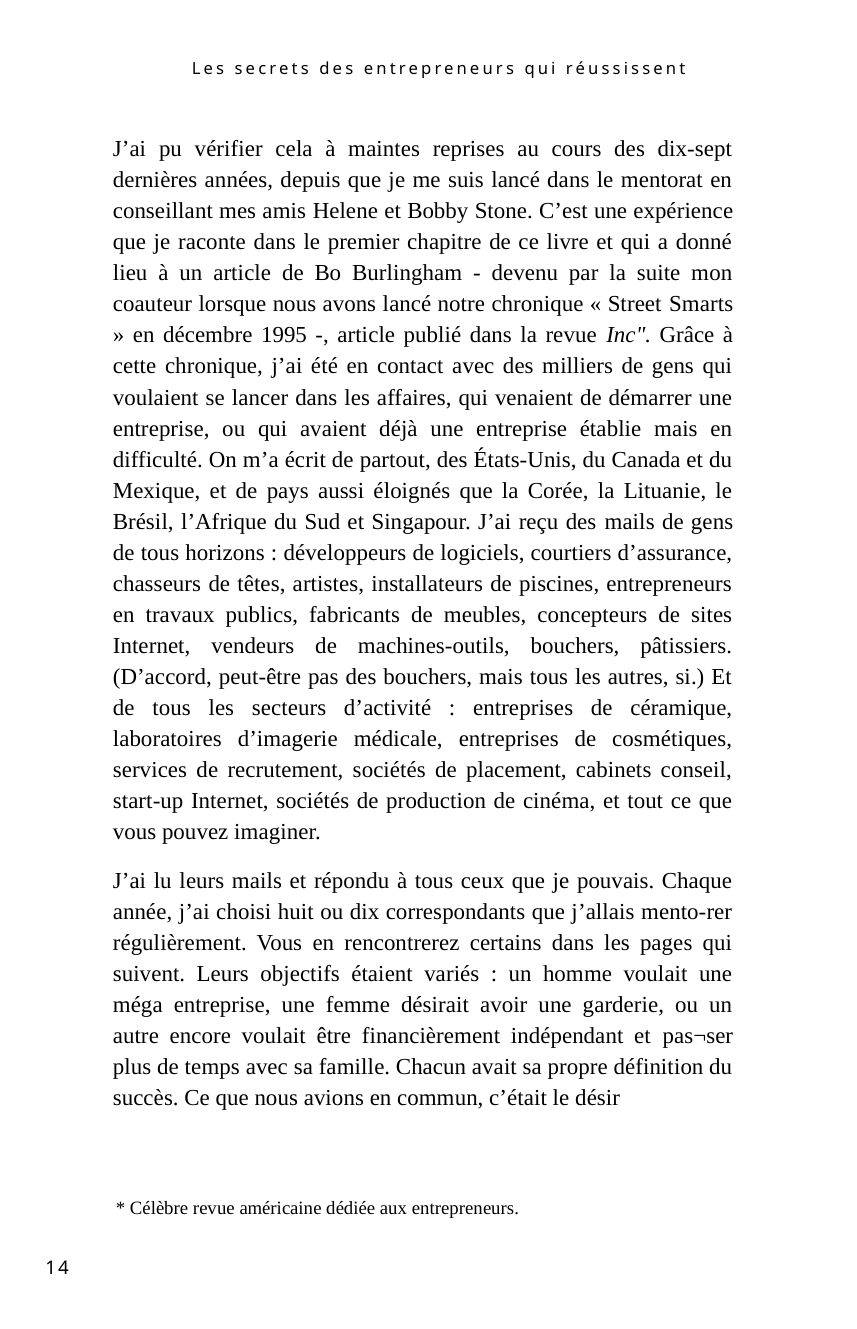

Les secrets des entrepreneurs qui réussissent
J’ai pu vérifier cela à maintes reprises au cours des dix-sept dernières années, depuis que je me suis lancé dans le mentorat en conseillant mes amis Helene et Bobby Stone. C’est une expérience que je raconte dans le premier chapitre de ce livre et qui a donné lieu à un article de Bo Burlingham - devenu par la suite mon coauteur lorsque nous avons lancé notre chronique « Street Smarts » en décembre 1995 -, article publié dans la revue Inc". Grâce à cette chronique, j’ai été en contact avec des milliers de gens qui voulaient se lancer dans les affaires, qui venaient de démarrer une entreprise, ou qui avaient déjà une entreprise établie mais en difficulté. On m’a écrit de partout, des États-Unis, du Canada et du Mexique, et de pays aussi éloignés que la Corée, la Lituanie, le Brésil, l’Afrique du Sud et Singapour. J’ai reçu des mails de gens de tous horizons : développeurs de logiciels, courtiers d’assurance, chasseurs de têtes, artistes, installateurs de piscines, entrepreneurs en travaux publics, fabricants de meubles, concepteurs de sites Internet, vendeurs de machines-outils, bouchers, pâtissiers. (D’accord, peut-être pas des bouchers, mais tous les autres, si.) Et de tous les secteurs d’activité : entreprises de céramique, laboratoires d’imagerie médicale, entreprises de cosmétiques, services de recrutement, sociétés de placement, cabinets conseil, start-up Internet, sociétés de production de cinéma, et tout ce que vous pouvez imaginer.
J’ai lu leurs mails et répondu à tous ceux que je pouvais. Chaque année, j’ai choisi huit ou dix correspondants que j’allais mento-rer régulièrement. Vous en rencontrerez certains dans les pages qui suivent. Leurs objectifs étaient variés : un homme voulait une méga entreprise, une femme désirait avoir une garderie, ou un autre encore voulait être financièrement indépendant et pas¬ser plus de temps avec sa famille. Chacun avait sa propre définition du succès. Ce que nous avions en commun, c’était le désir
* Célèbre revue américaine dédiée aux entrepreneurs.
14